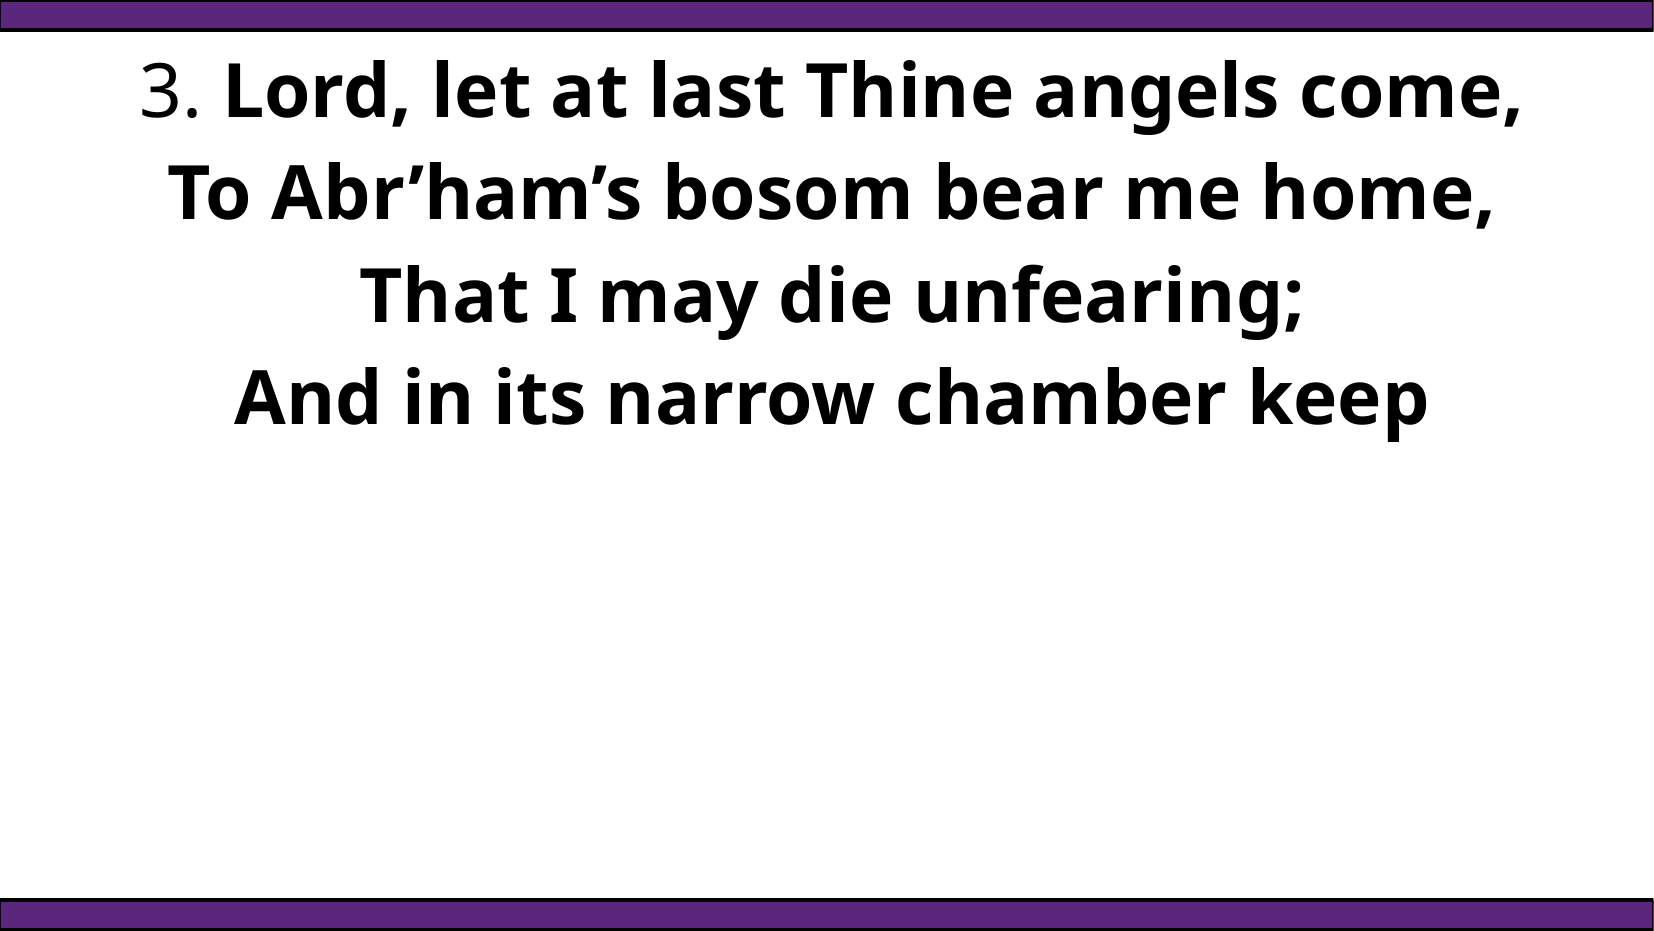

3. Lord, let at last Thine angels come,
To Abr’ham’s bosom bear me home,
That I may die unfearing;
And in its narrow chamber keep